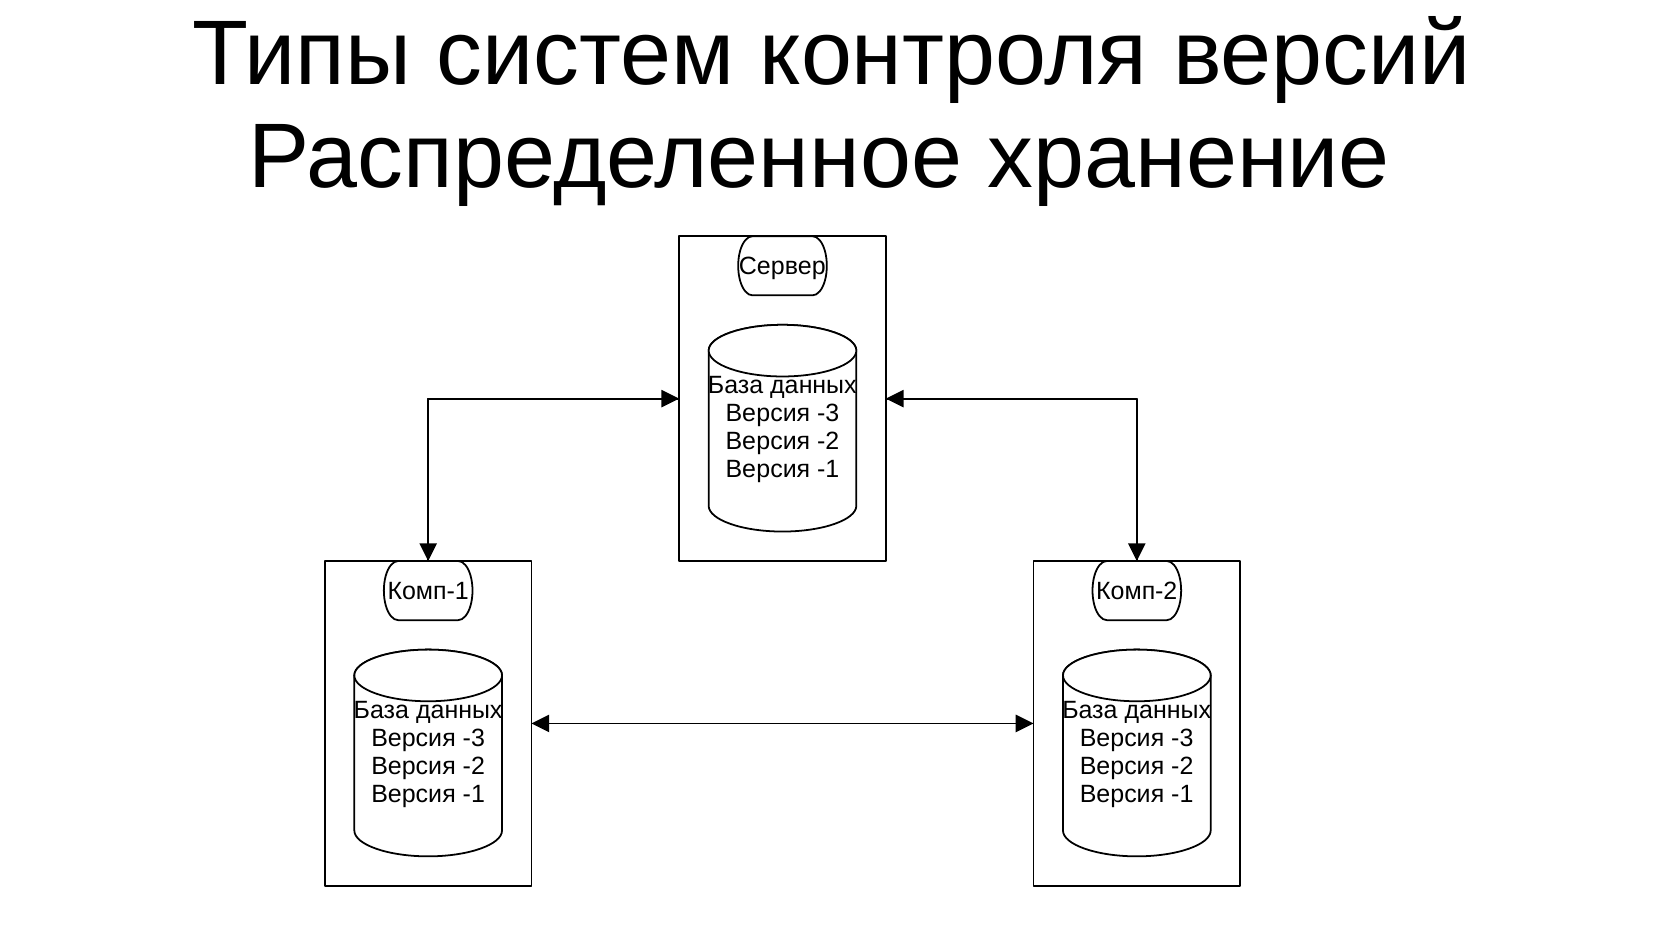

# Типы систем контроля версий Распределенное хранение
Сервер
База данных
Версия -3
Версия -2
Версия -1
Комп-1
Комп-2
База данных
Версия -3
Версия -2
Версия -1
База данных
Версия -3
Версия -2
Версия -1